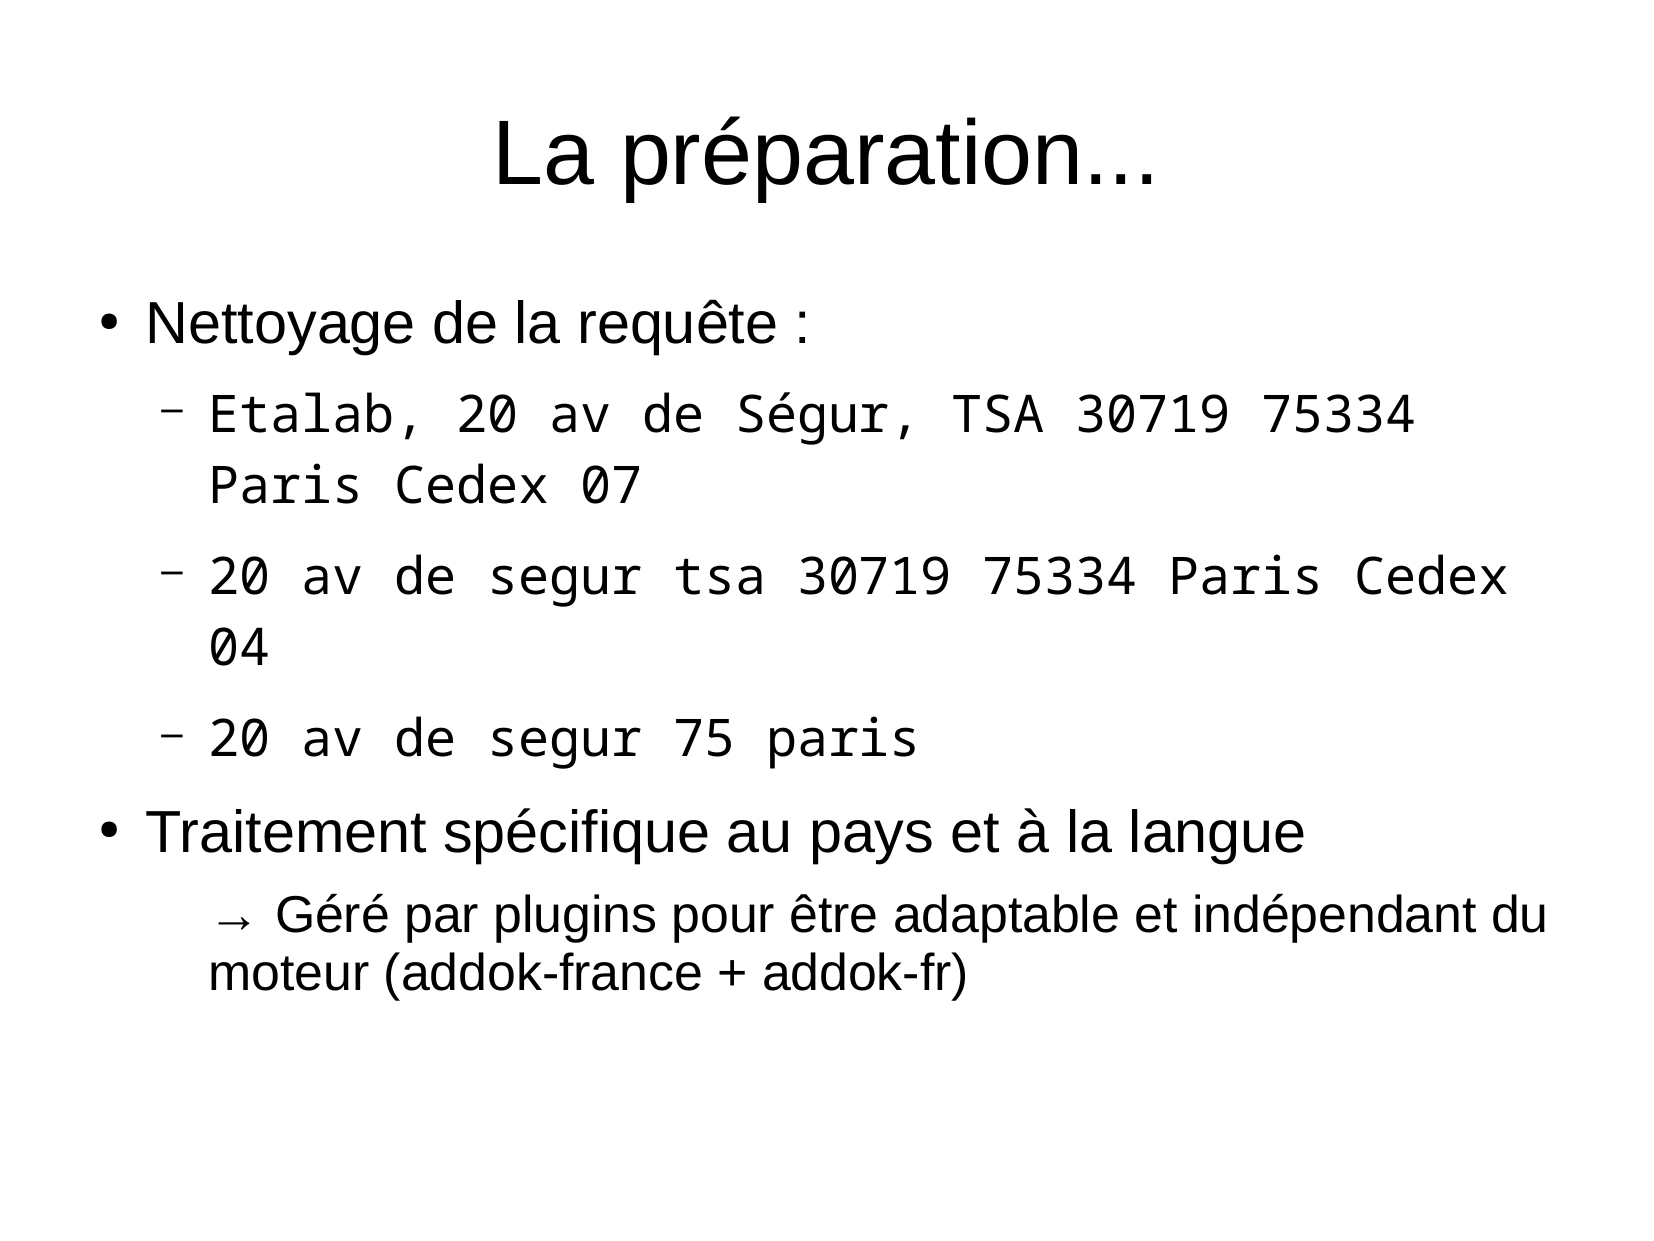

# La préparation...
Nettoyage de la requête :
Etalab, 20 av de Ségur, TSA 30719 75334 Paris Cedex 07
20 av de segur tsa 30719 75334 Paris Cedex 04
20 av de segur 75 paris
Traitement spécifique au pays et à la langue
→ Géré par plugins pour être adaptable et indépendant du moteur (addok-france + addok-fr)